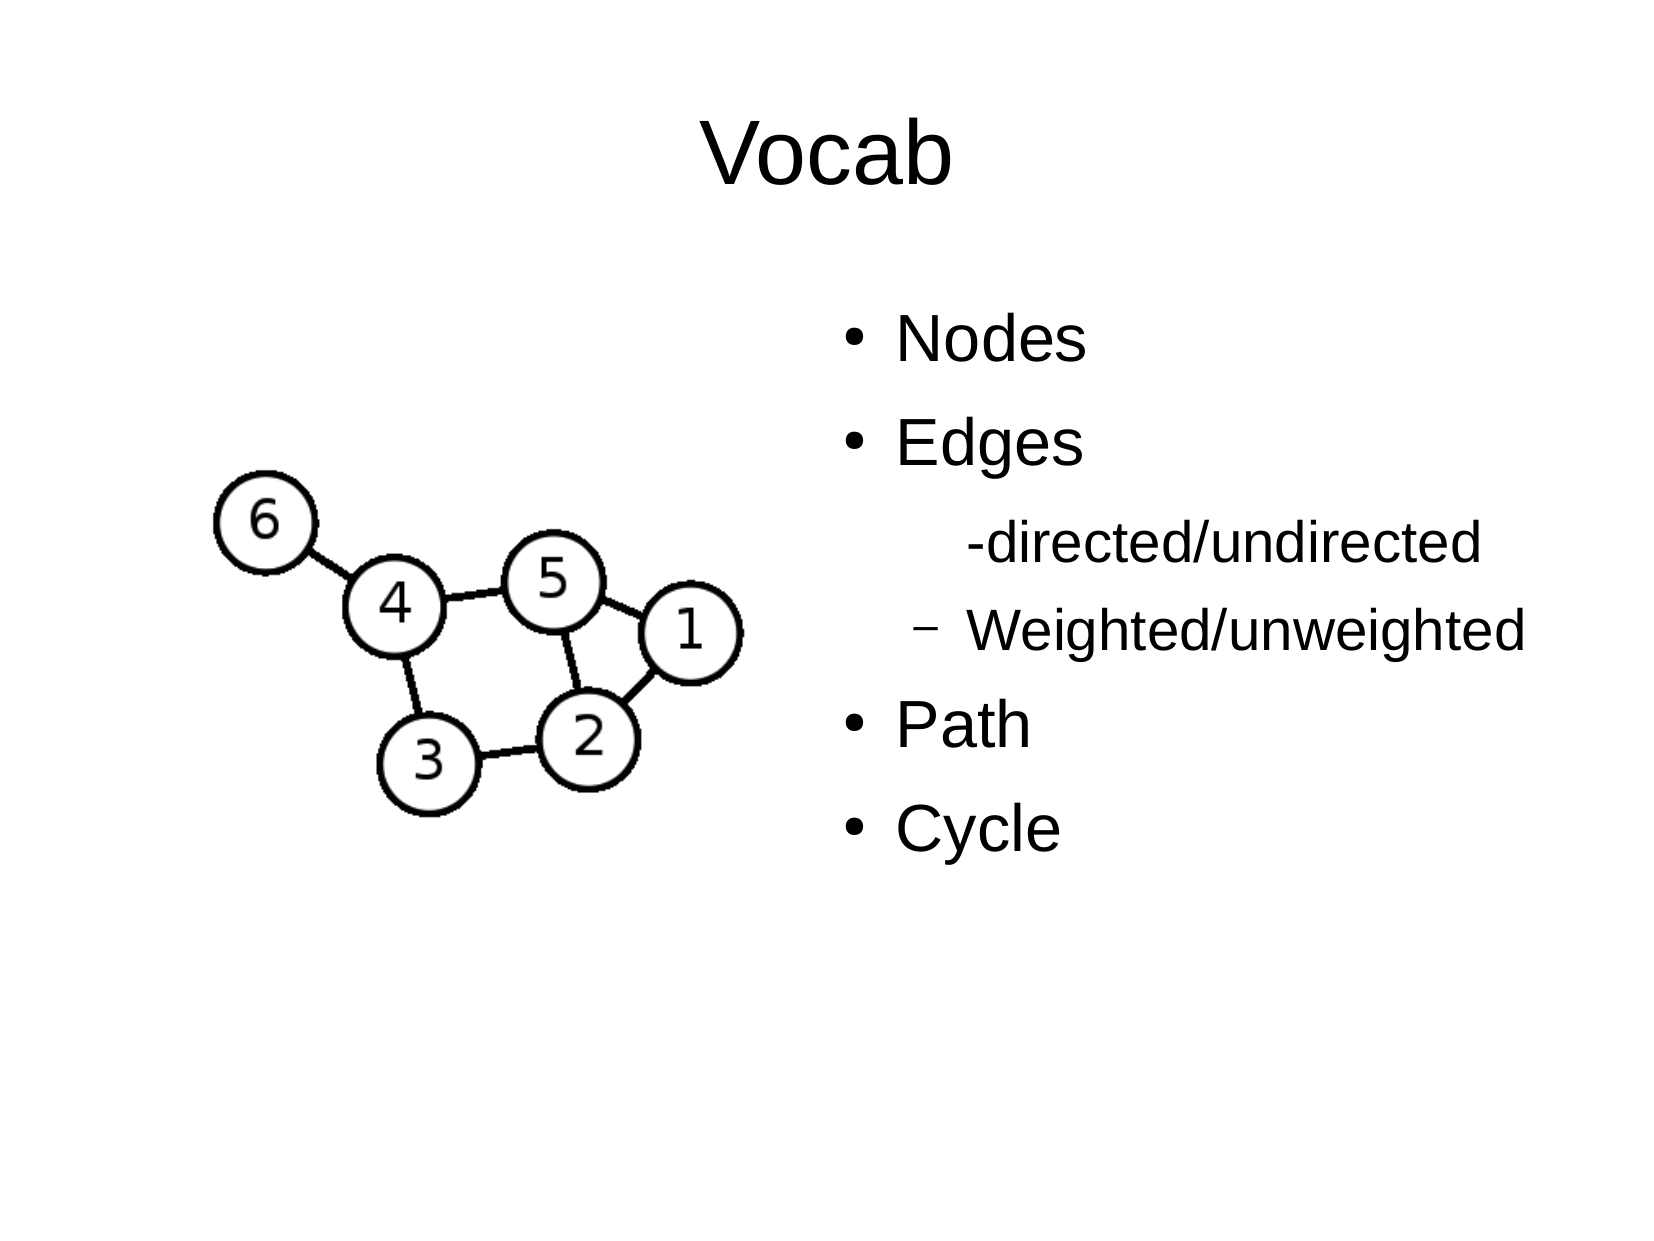

# Vocab
Nodes
Edges
-directed/undirected
Weighted/unweighted
Path
Cycle